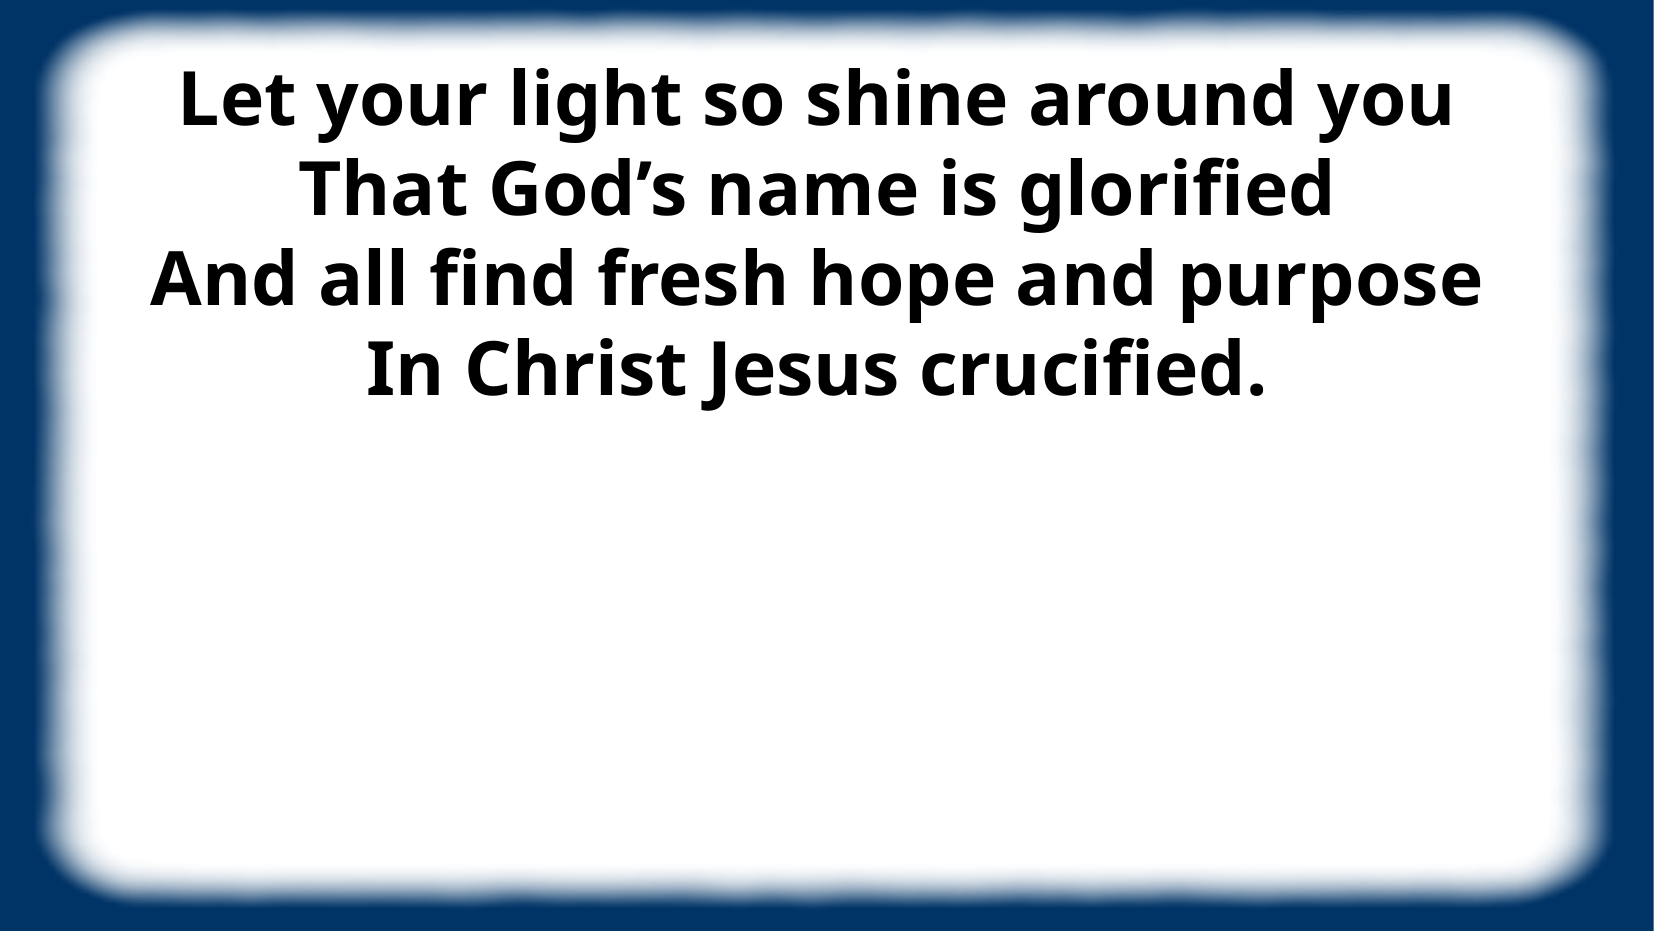

Let your light so shine around you
That God’s name is glorified
And all find fresh hope and purpose
In Christ Jesus crucified.